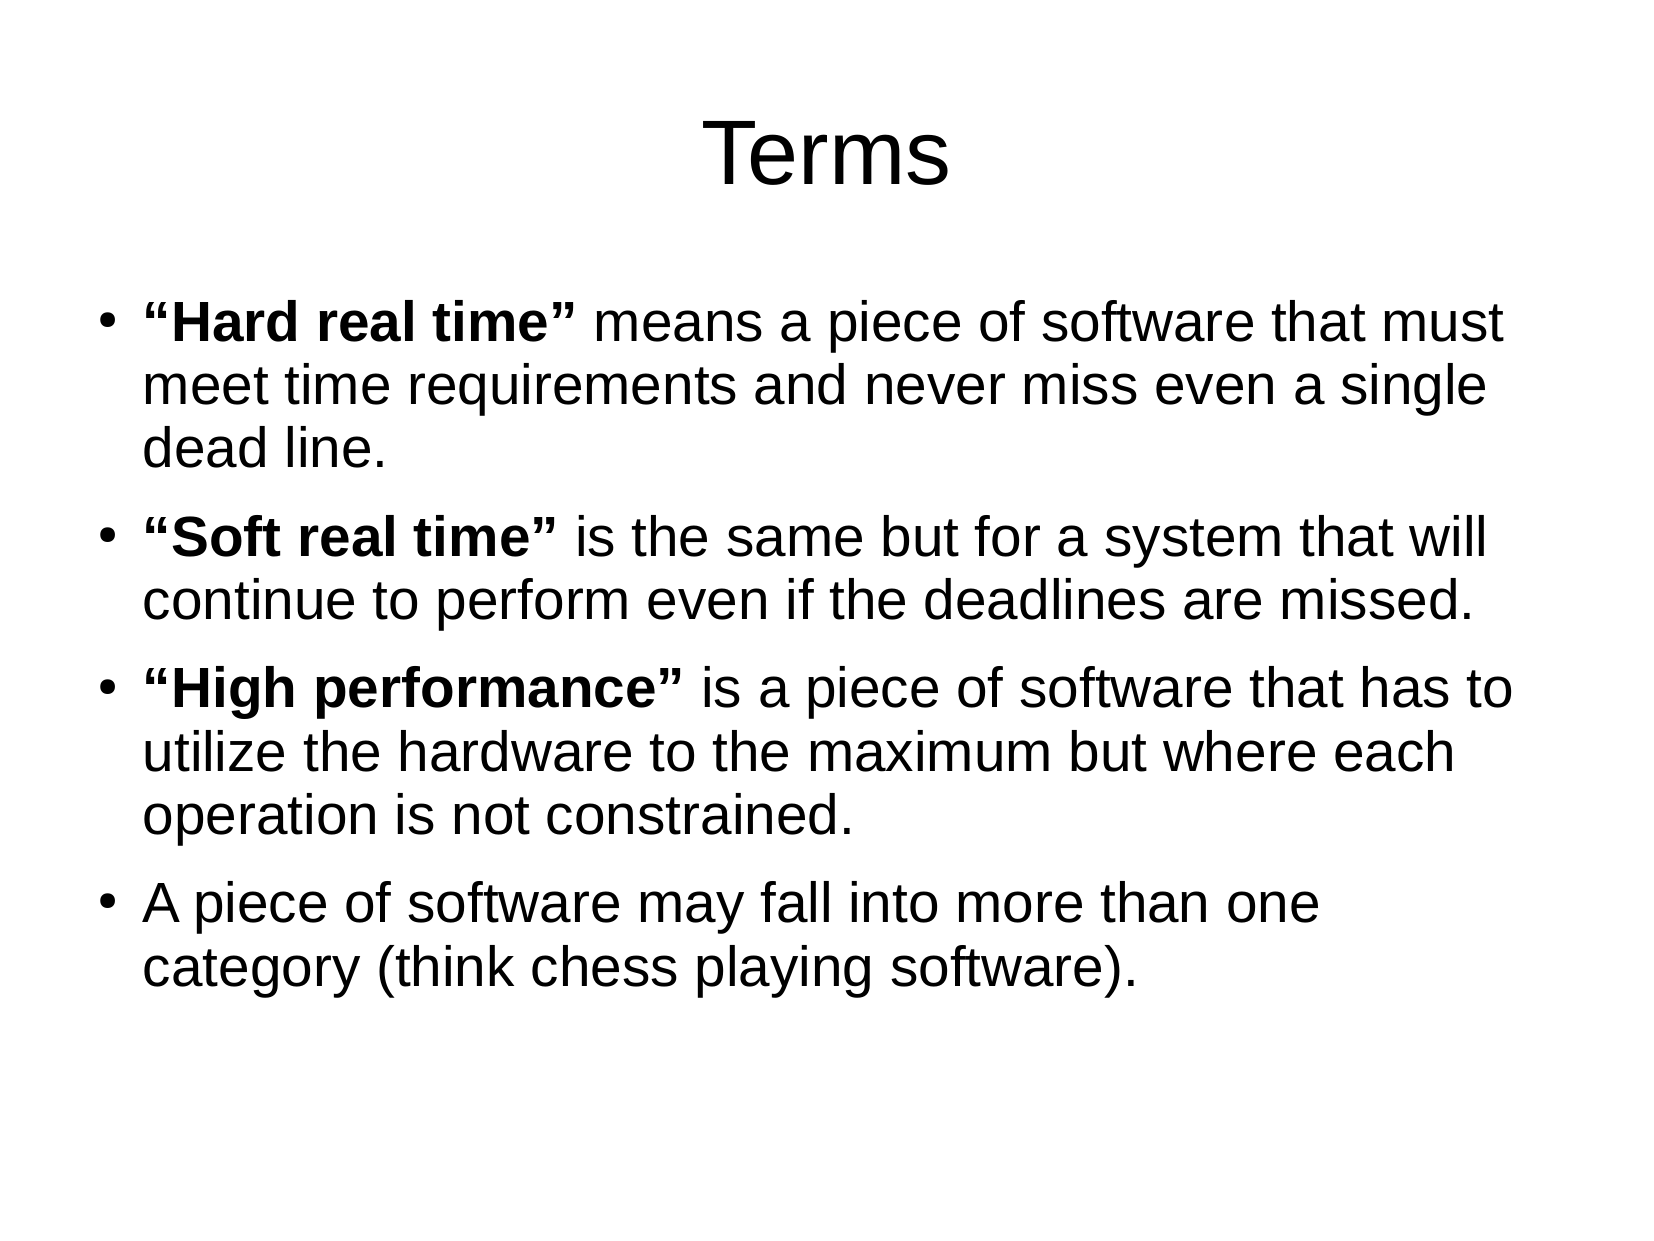

# Terms
“Hard real time” means a piece of software that must meet time requirements and never miss even a single dead line.
“Soft real time” is the same but for a system that will continue to perform even if the deadlines are missed.
“High performance” is a piece of software that has to utilize the hardware to the maximum but where each operation is not constrained.
A piece of software may fall into more than one category (think chess playing software).